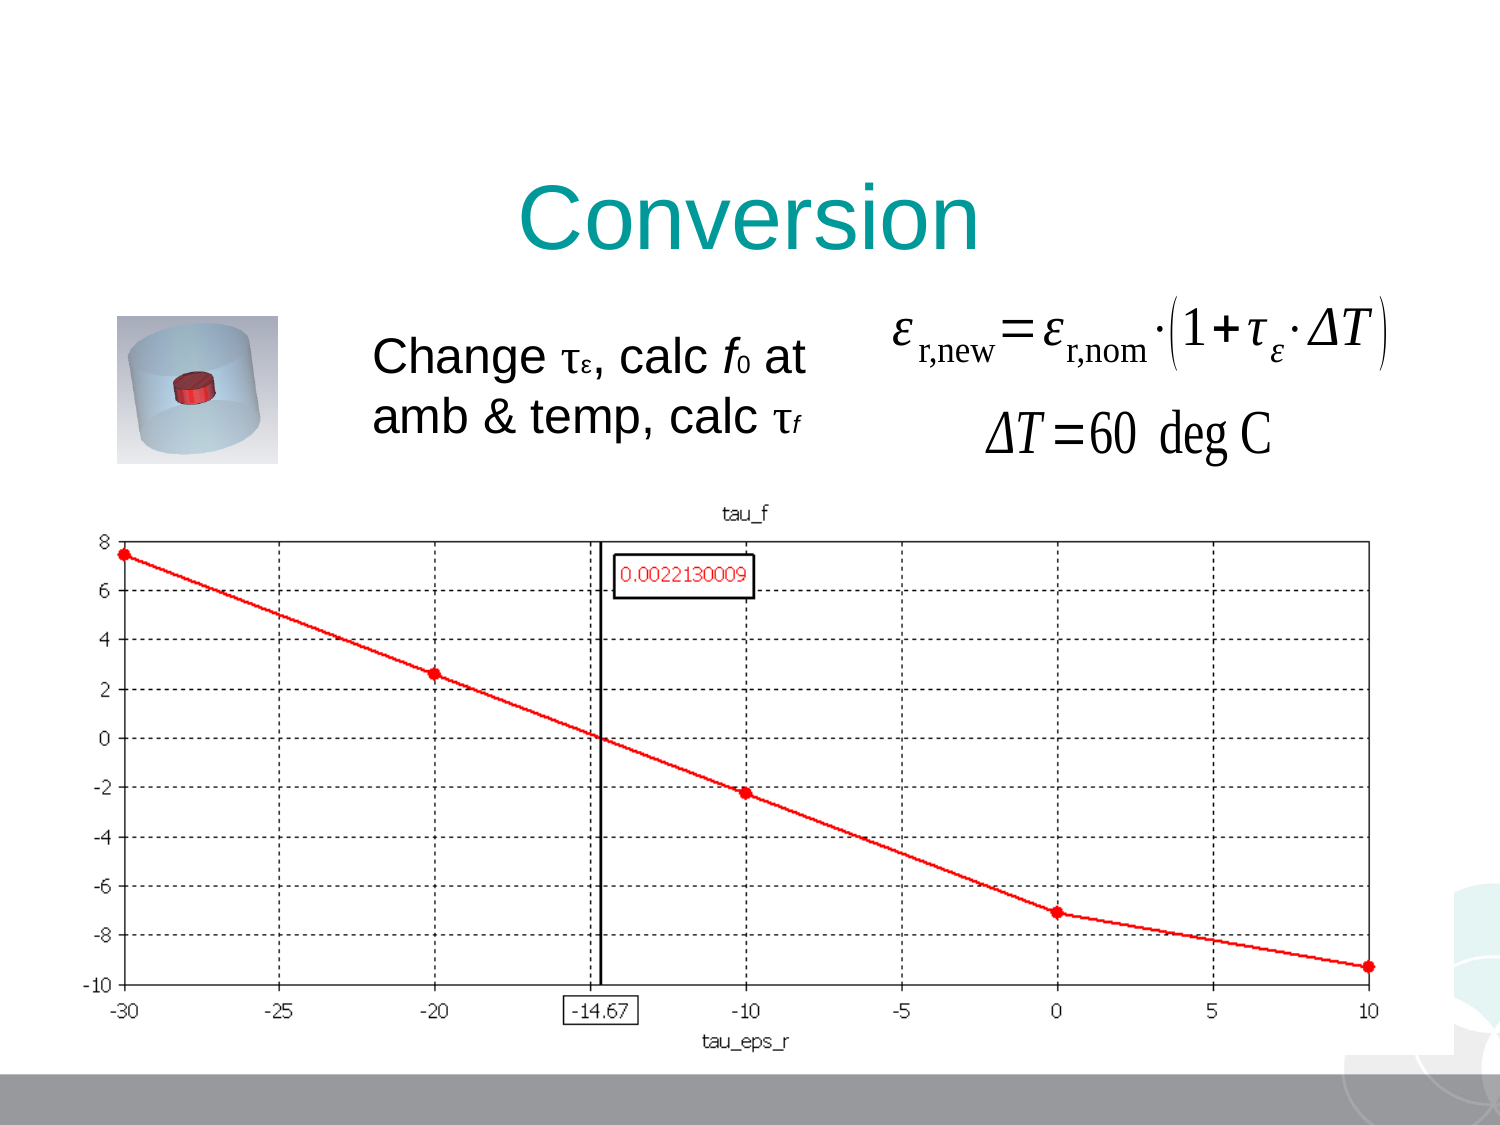

# Conversion
Change τε, calc f0 at
amb & temp, calc τf